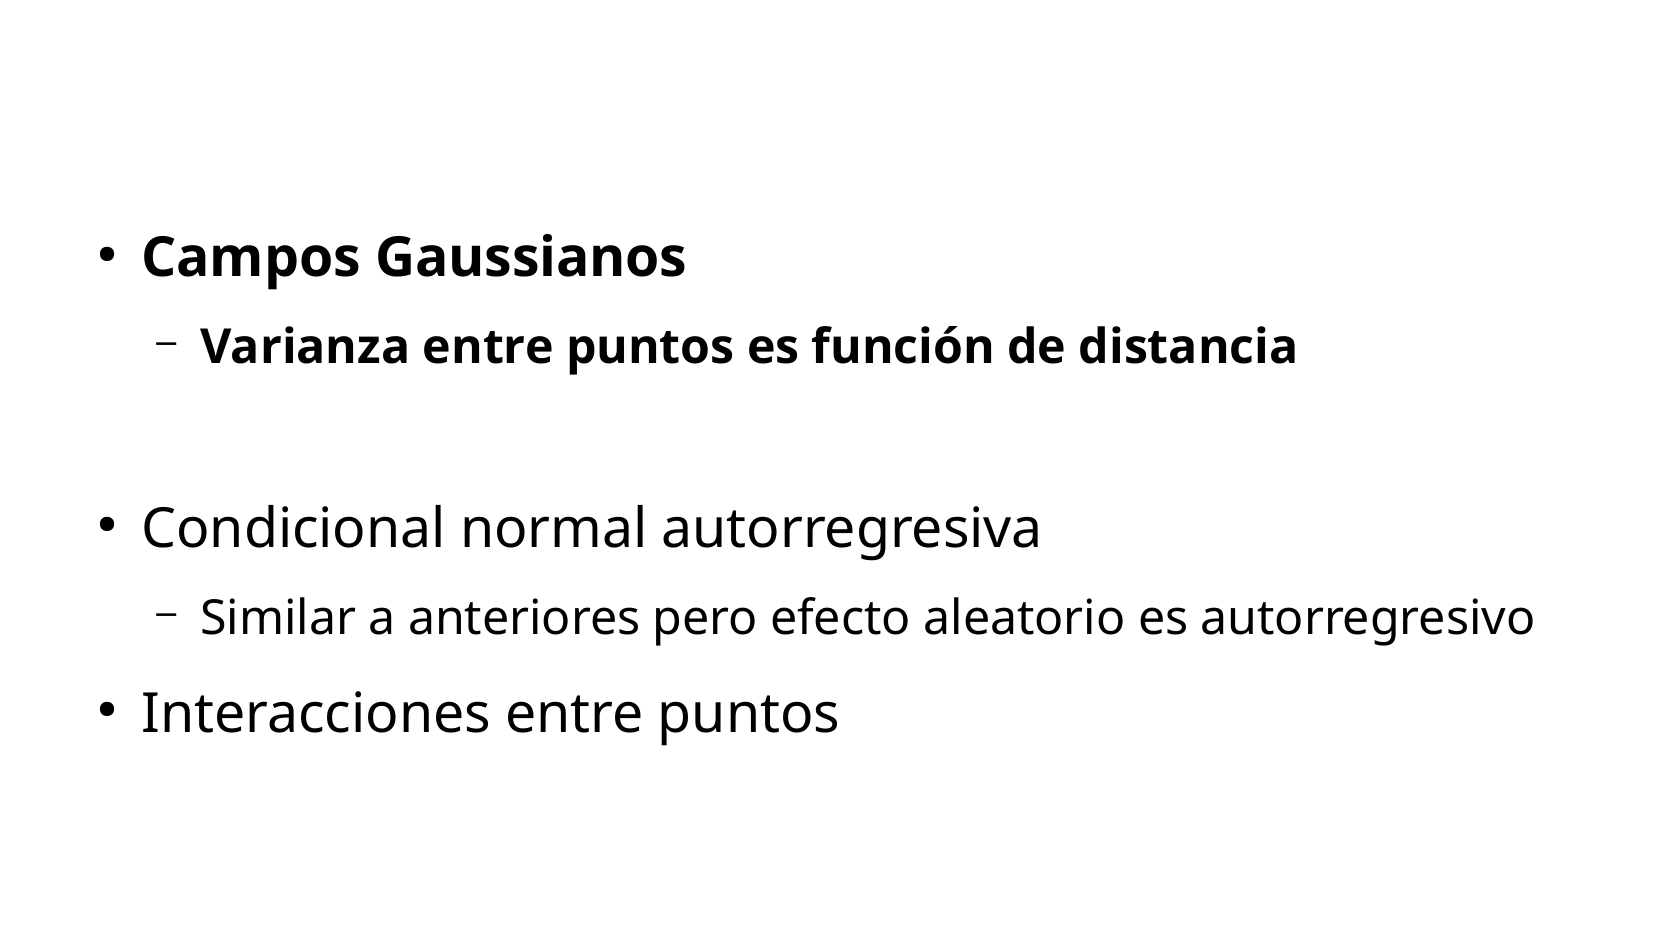

# Campos Gaussianos
Varianza entre puntos es función de distancia
Condicional normal autorregresiva
Similar a anteriores pero efecto aleatorio es autorregresivo
Interacciones entre puntos